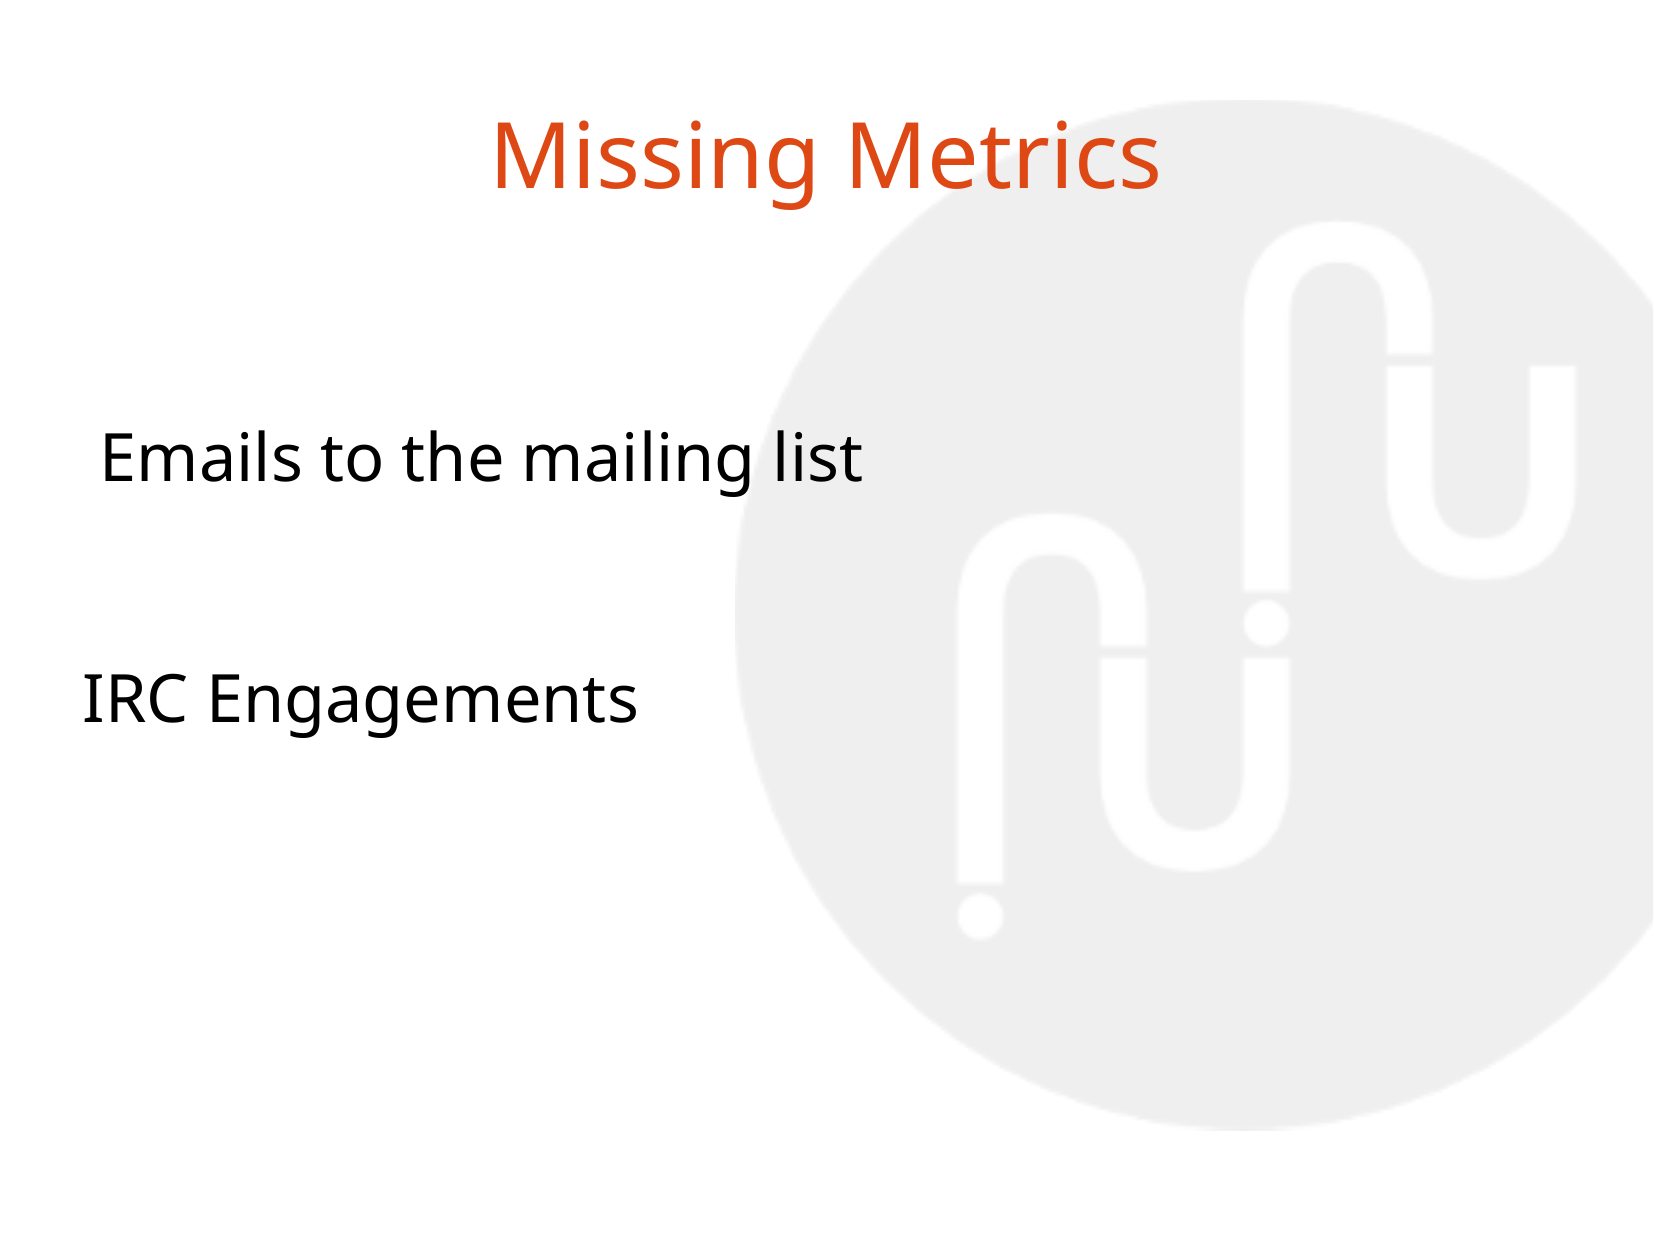

# Missing Metrics
 Emails to the mailing list
IRC Engagements